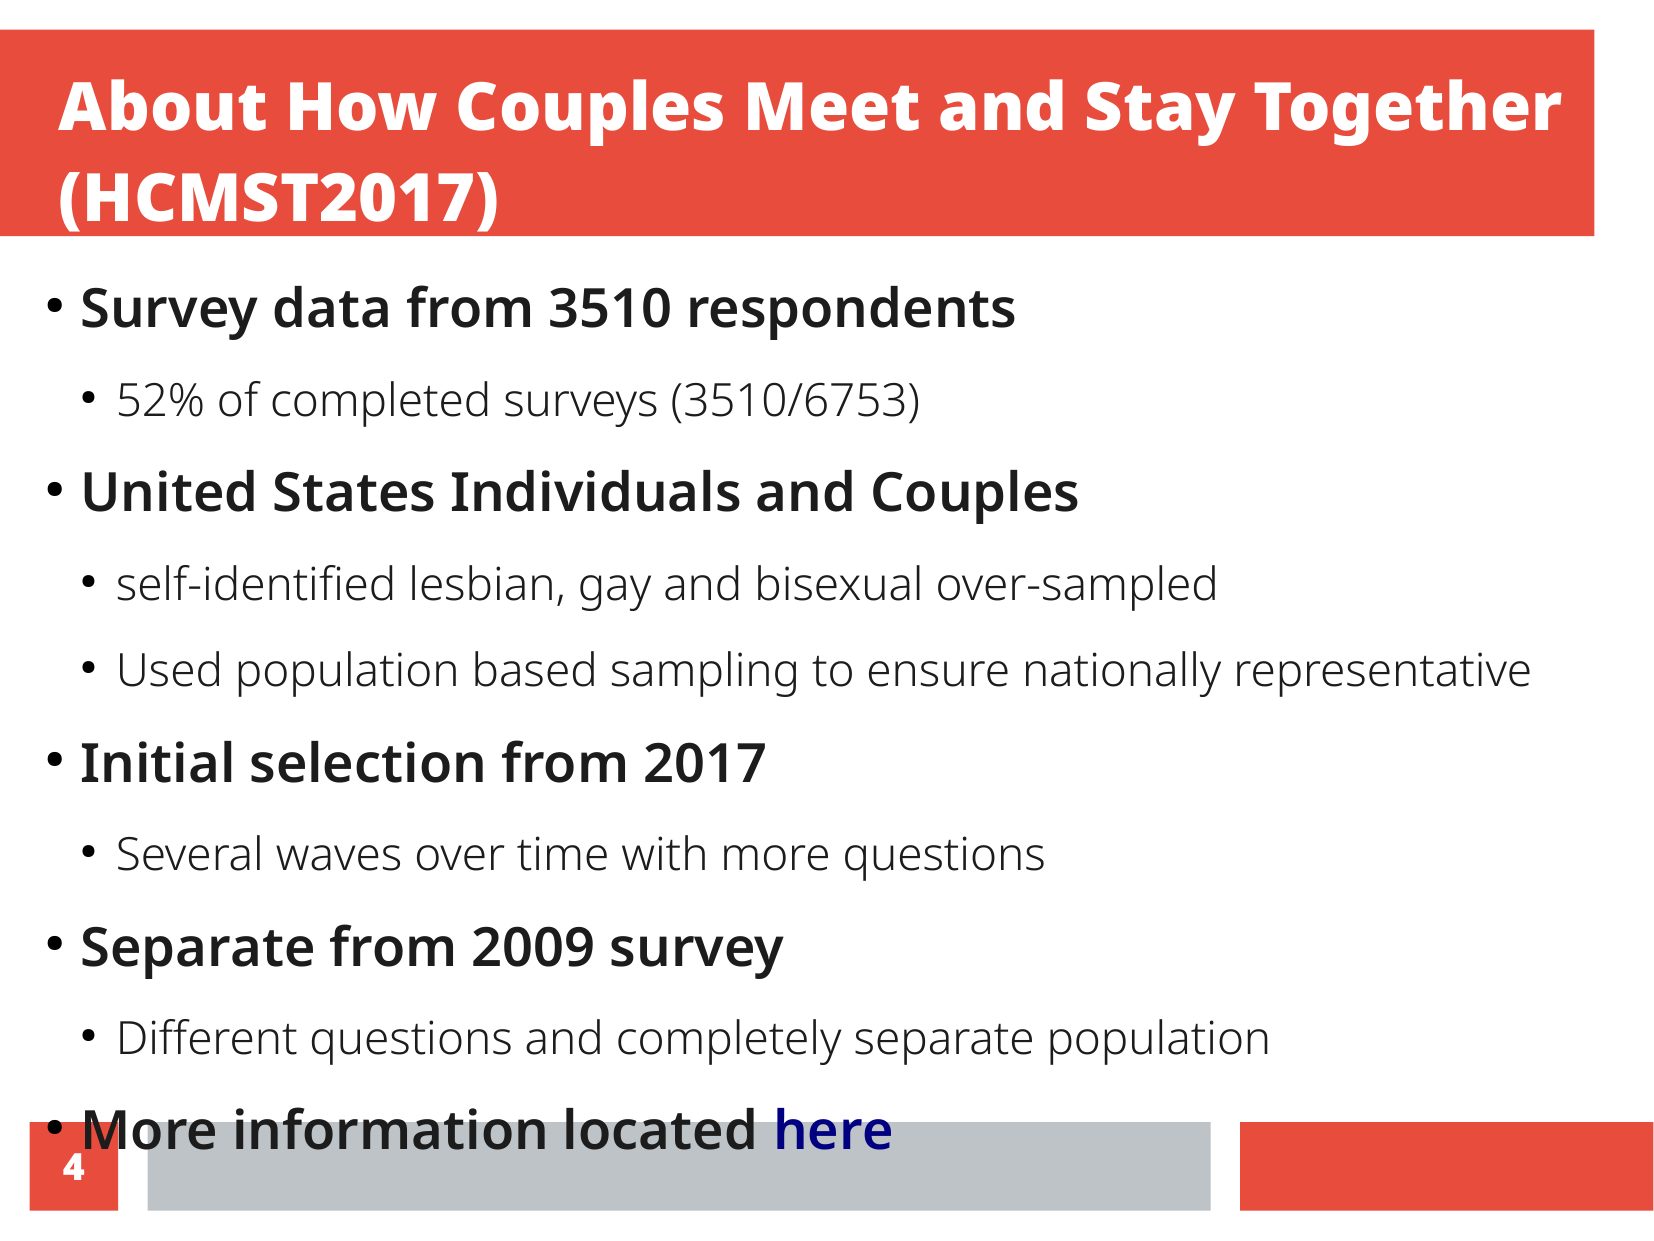

# About How Couples Meet and Stay Together (HCMST2017)
Survey data from 3510 respondents
52% of completed surveys (3510/6753)
United States Individuals and Couples
self-identified lesbian, gay and bisexual over-sampled
Used population based sampling to ensure nationally representative
Initial selection from 2017
Several waves over time with more questions
Separate from 2009 survey
Different questions and completely separate population
More information located here
4